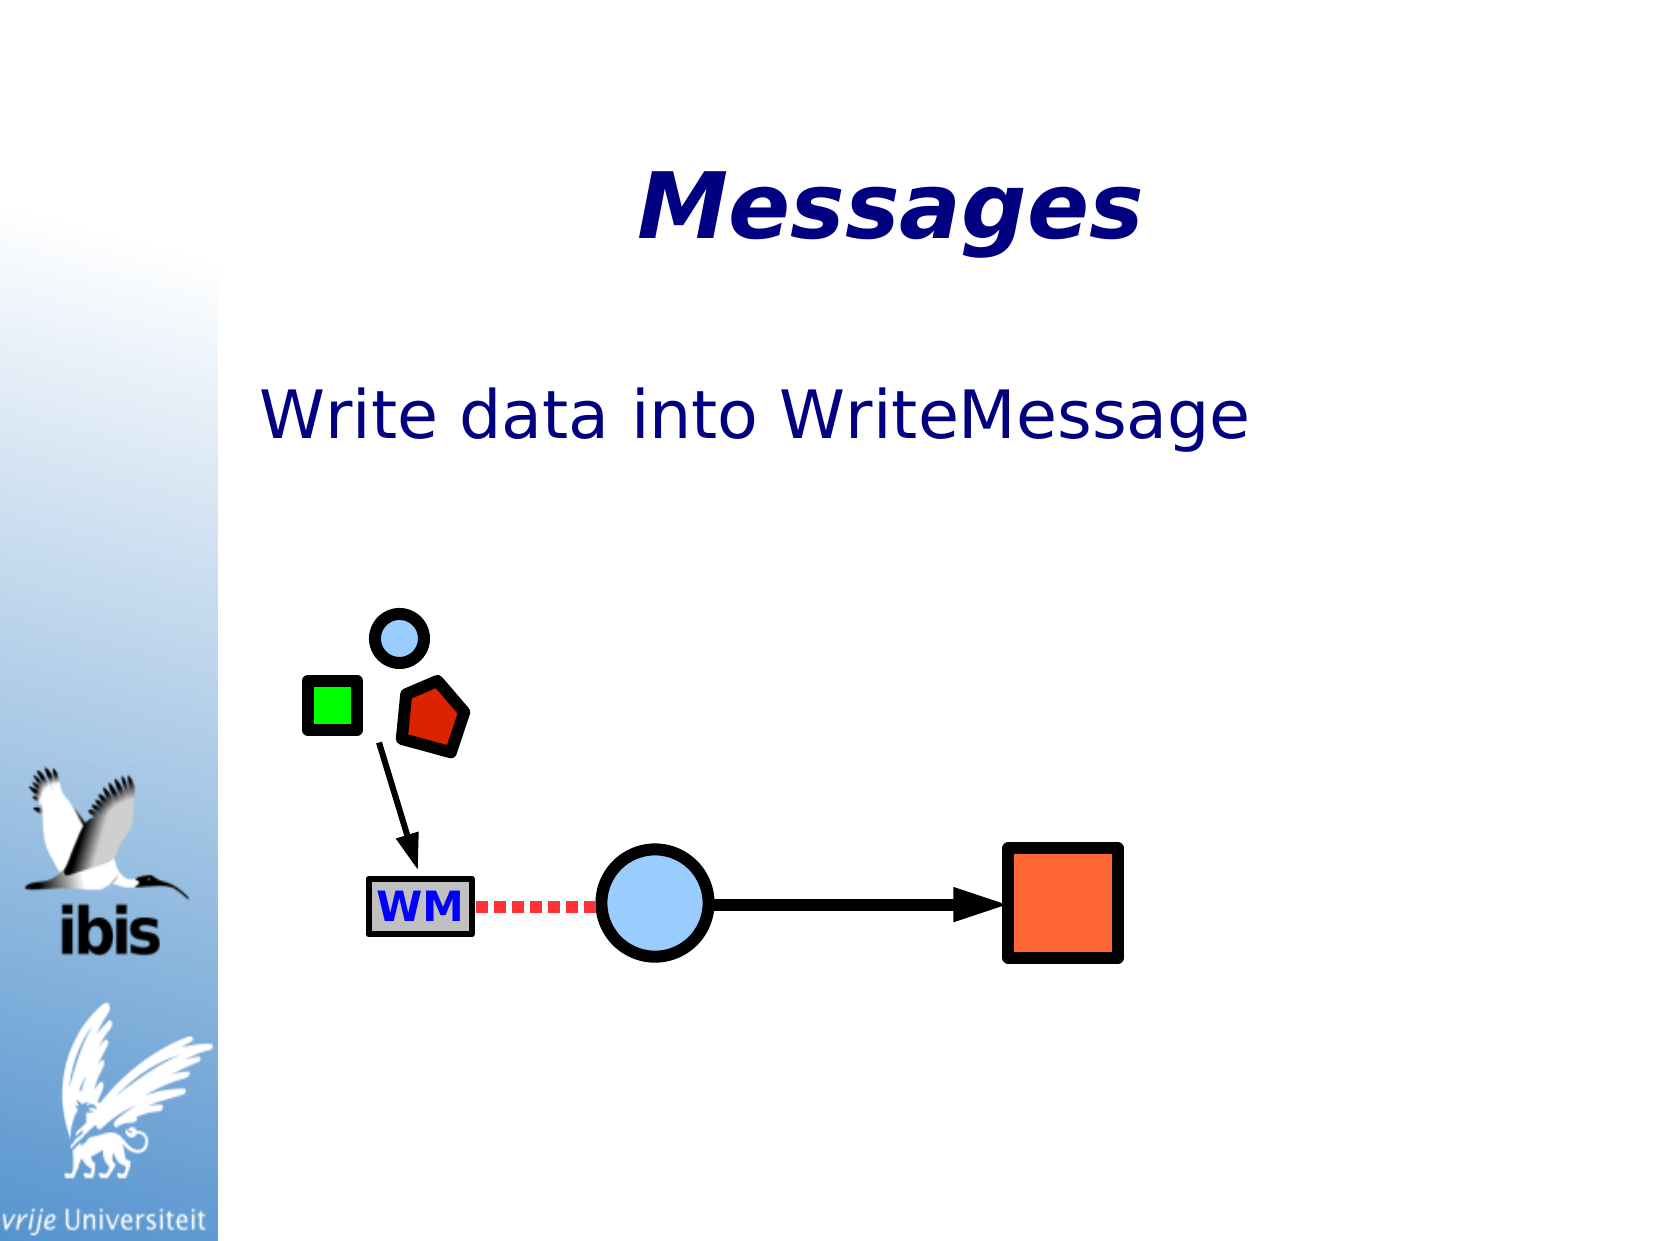

# Messages
Write data into WriteMessage
WM